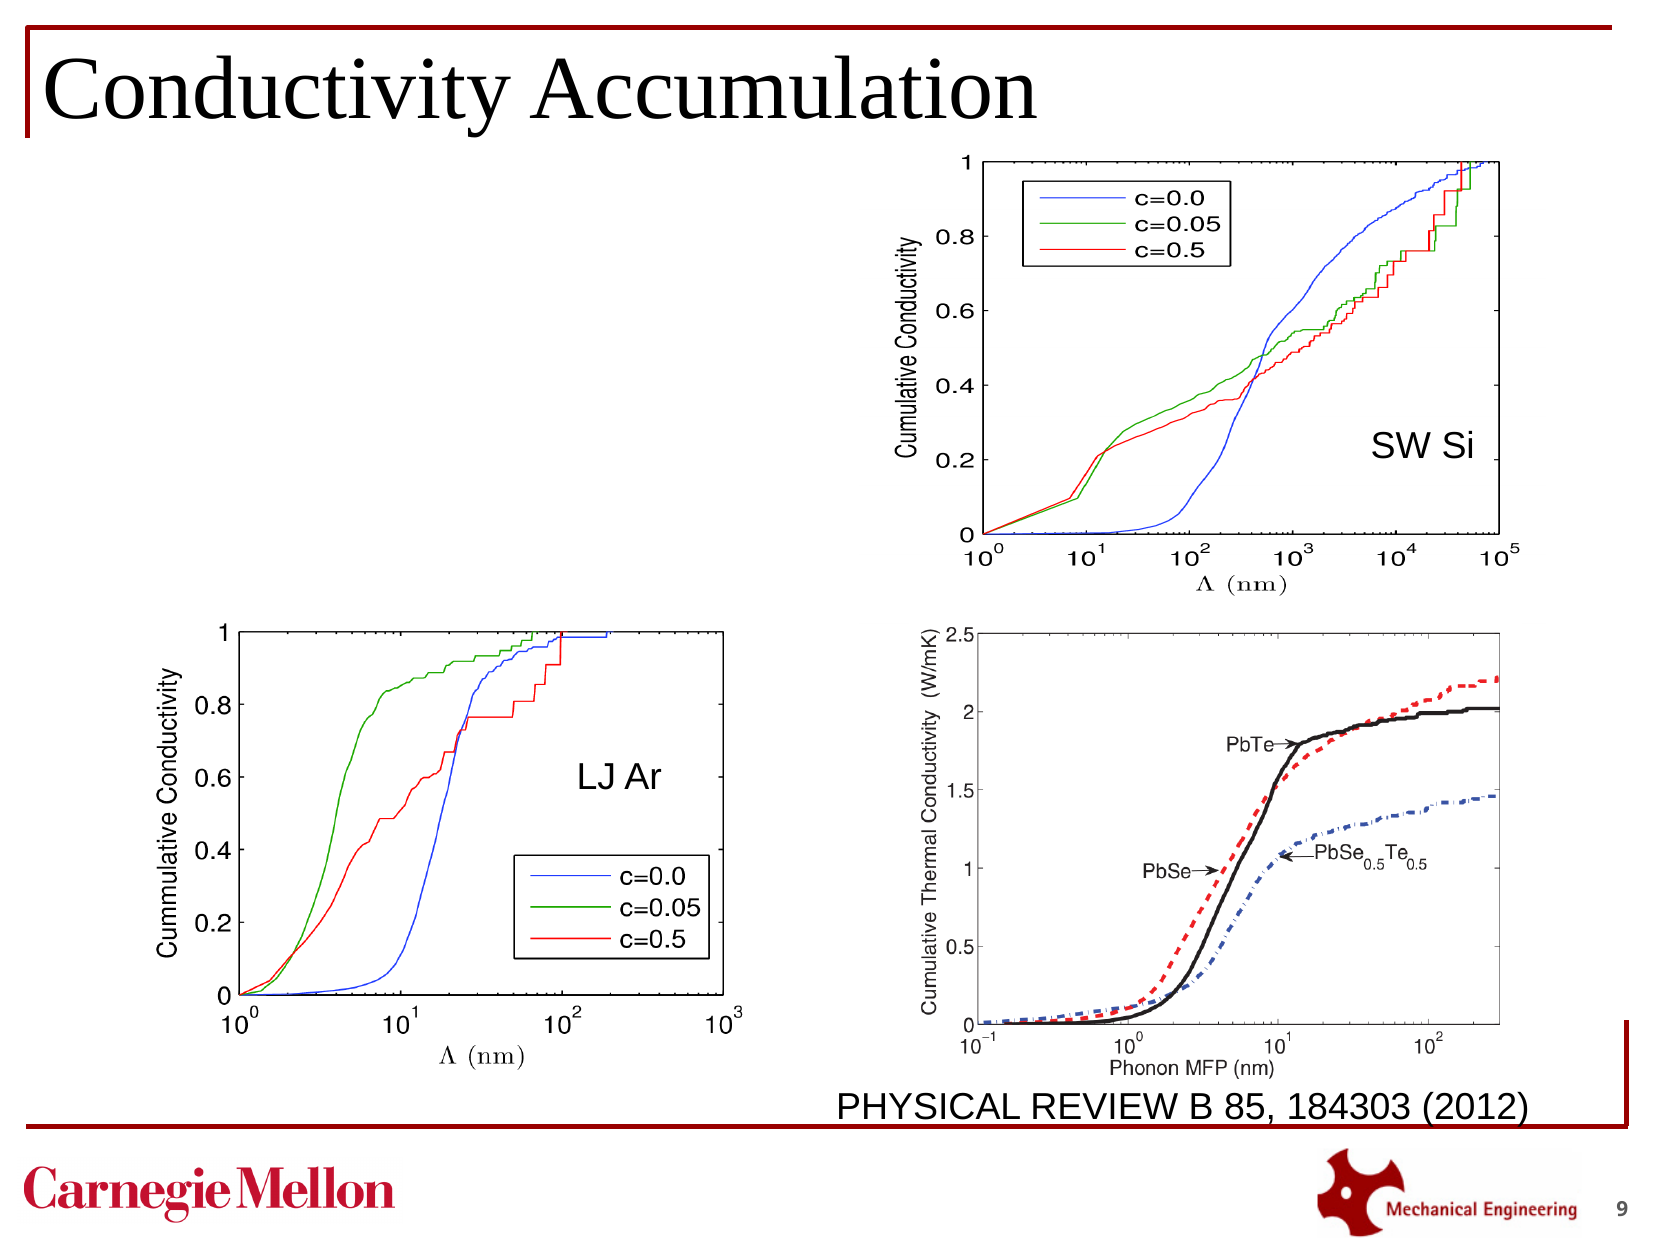

# Conductivity Accumulation
SW Si
LJ Ar
PHYSICAL REVIEW B 85, 184303 (2012)